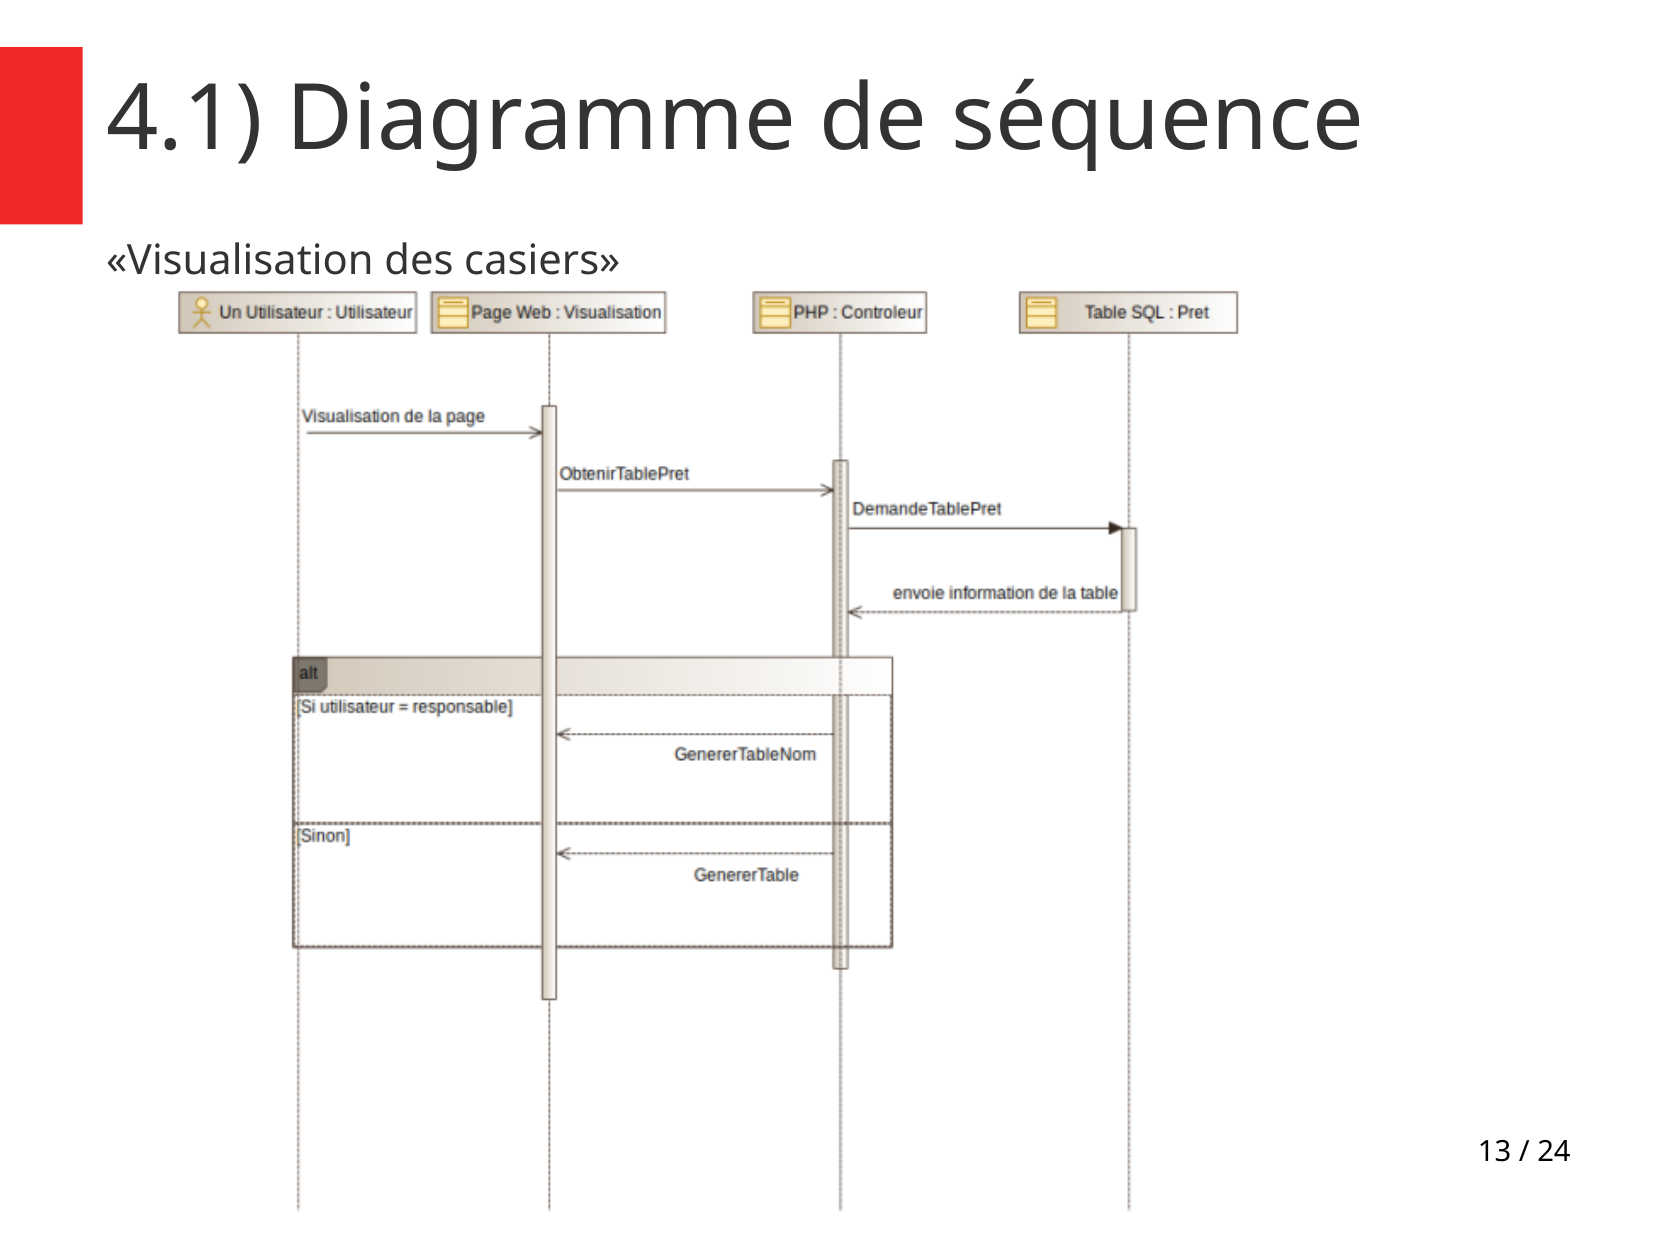

# 4.1) Diagramme de séquence «Visualisation des casiers»
13